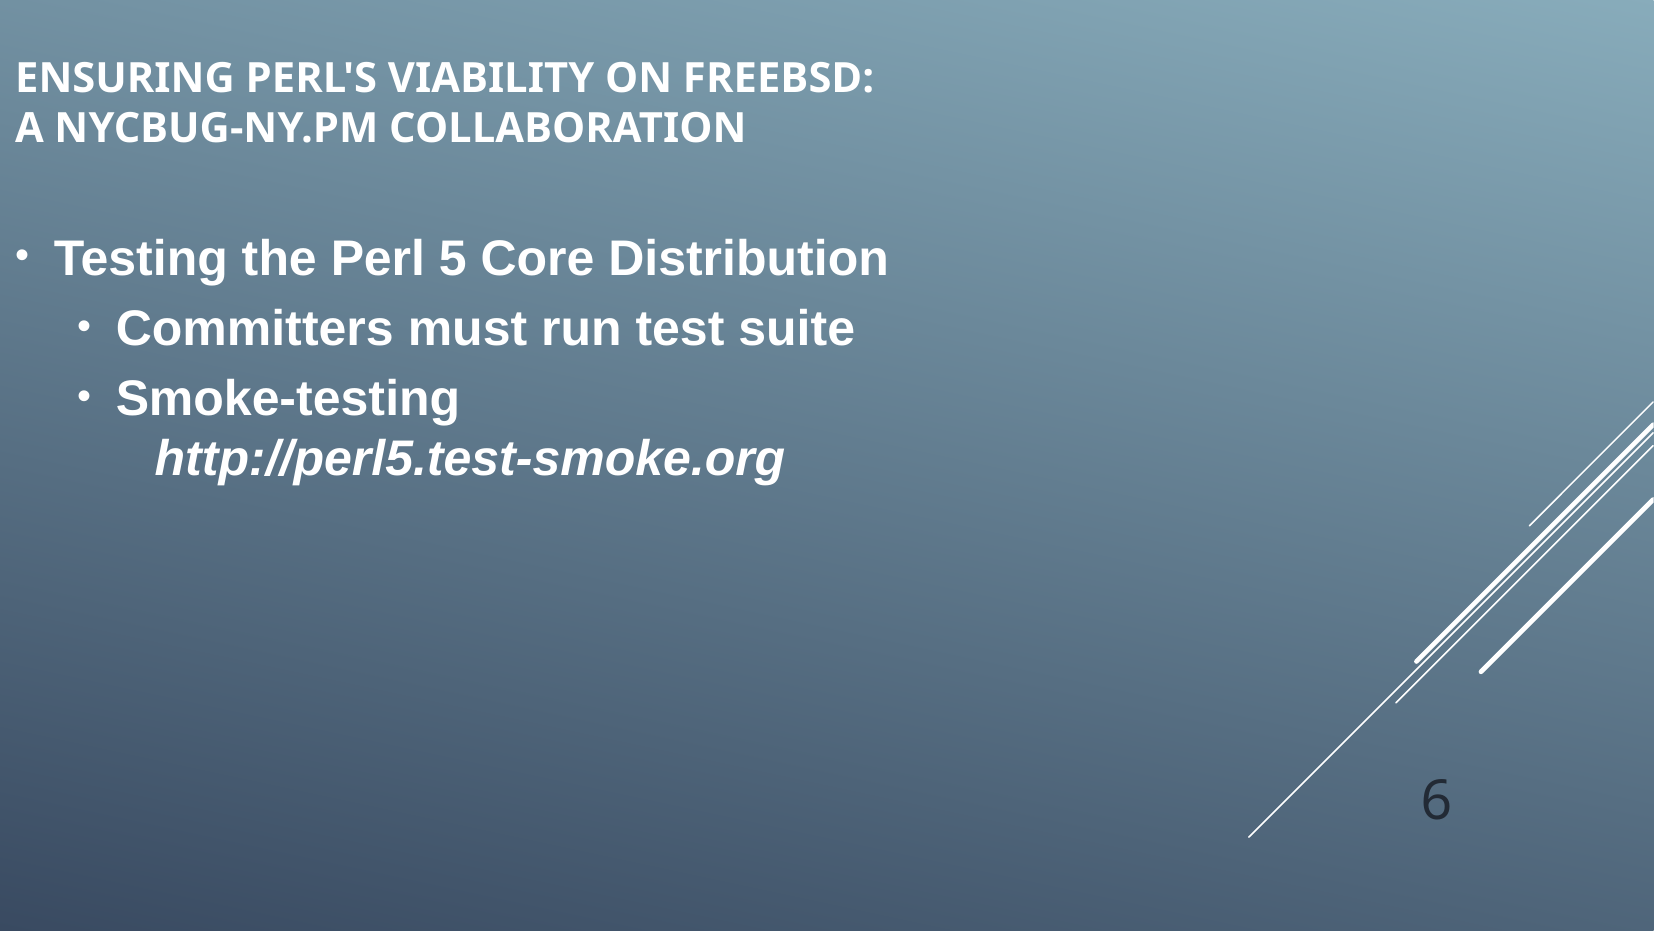

# Ensuring Perl's Viability on FreeBSD: A NYCBUG-NY.PM Collaboration
Testing the Perl 5 Core Distribution
Committers must run test suite
Smoke-testing
http://perl5.test-smoke.org
6